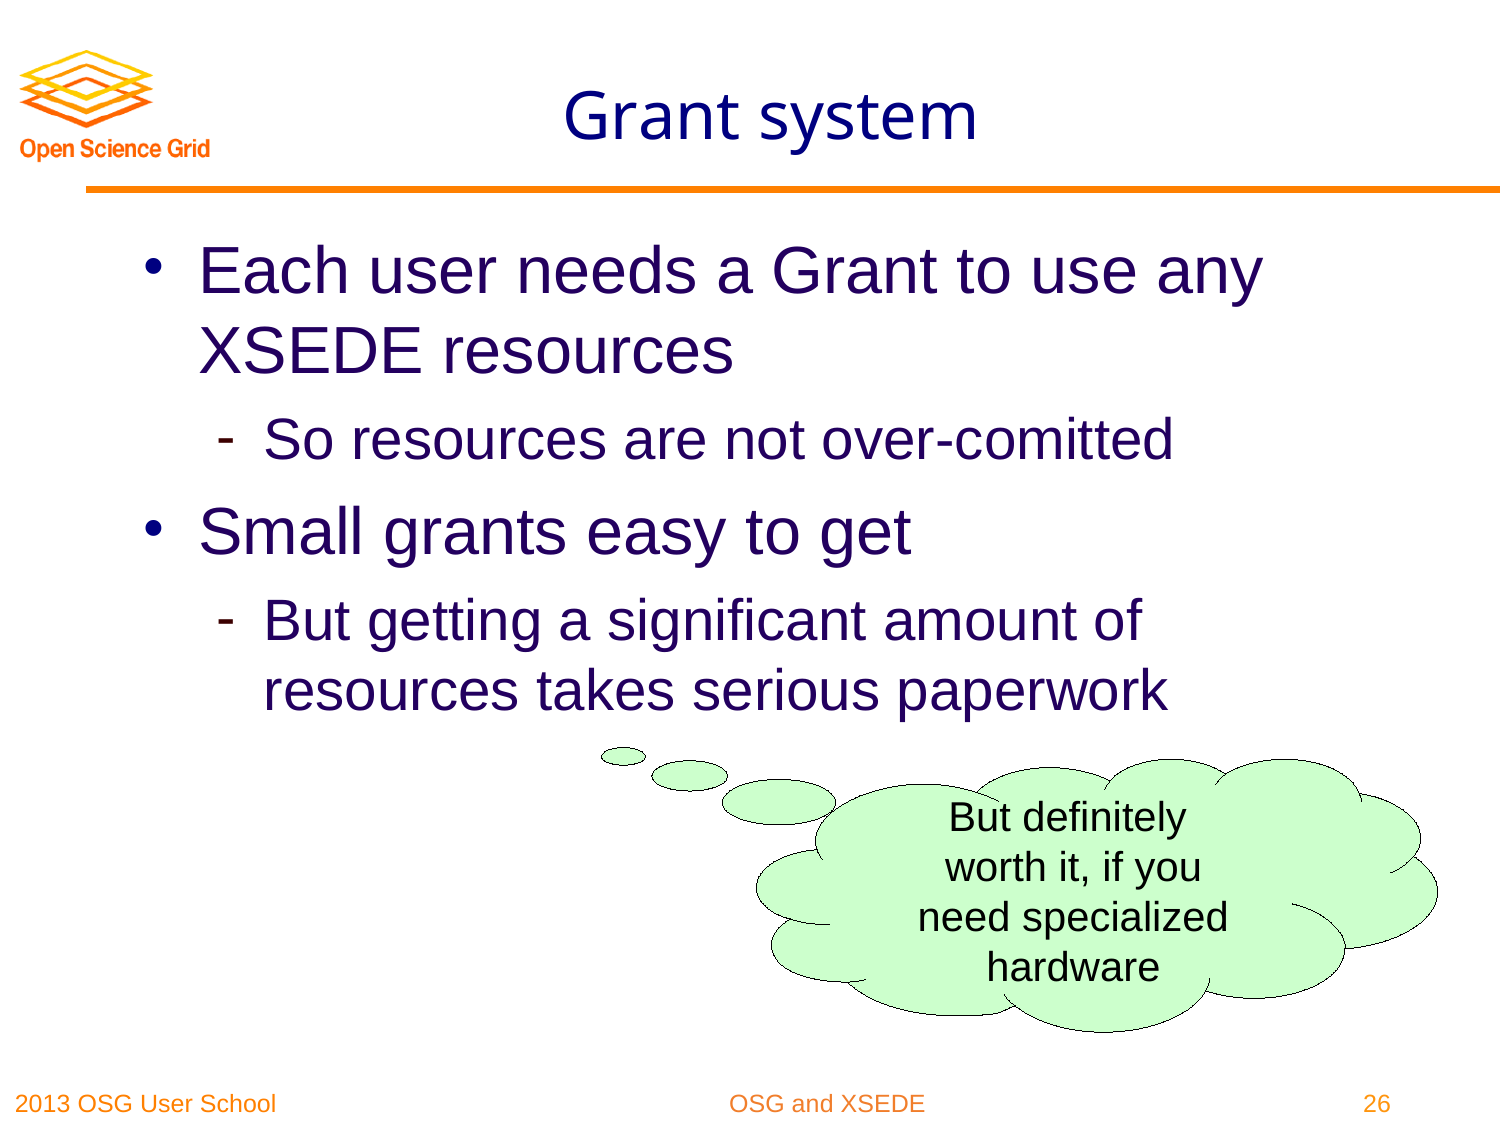

# Grant system
Each user needs a Grant to use any
XSEDE resources
So resources are not over-comitted
Small grants easy to get
But getting a significant amount of resources takes serious paperwork
But definitely
worth it, if you
need specialized
hardware
26